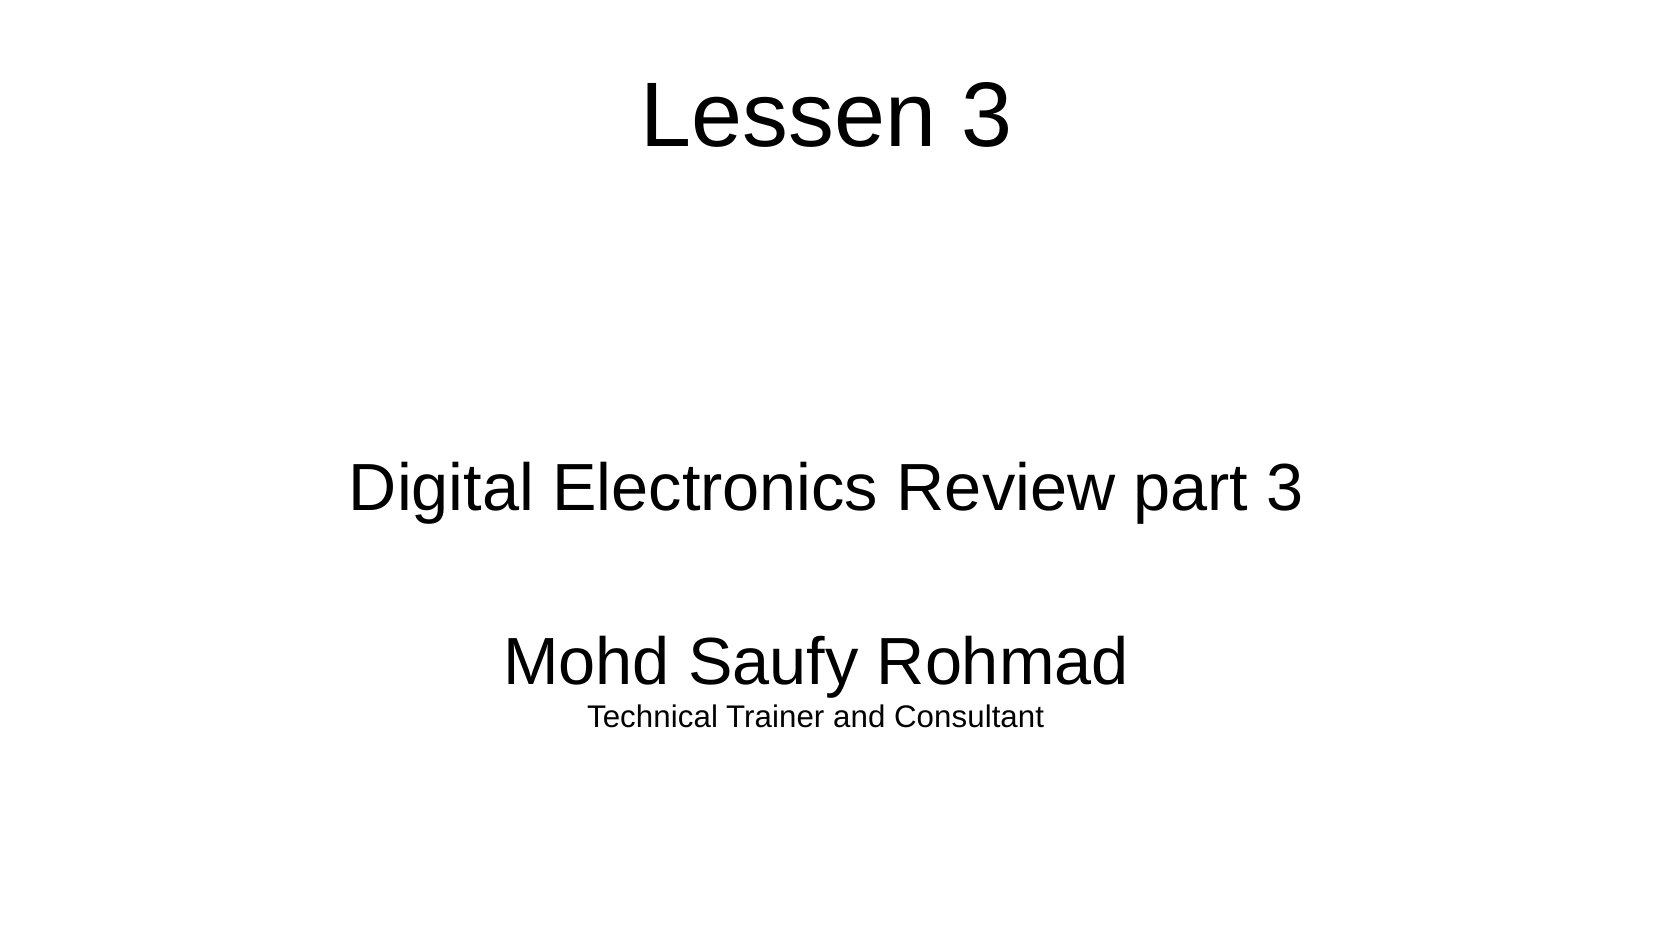

# Lessen 3
Digital Electronics Review part 3
Mohd Saufy Rohmad
Technical Trainer and Consultant